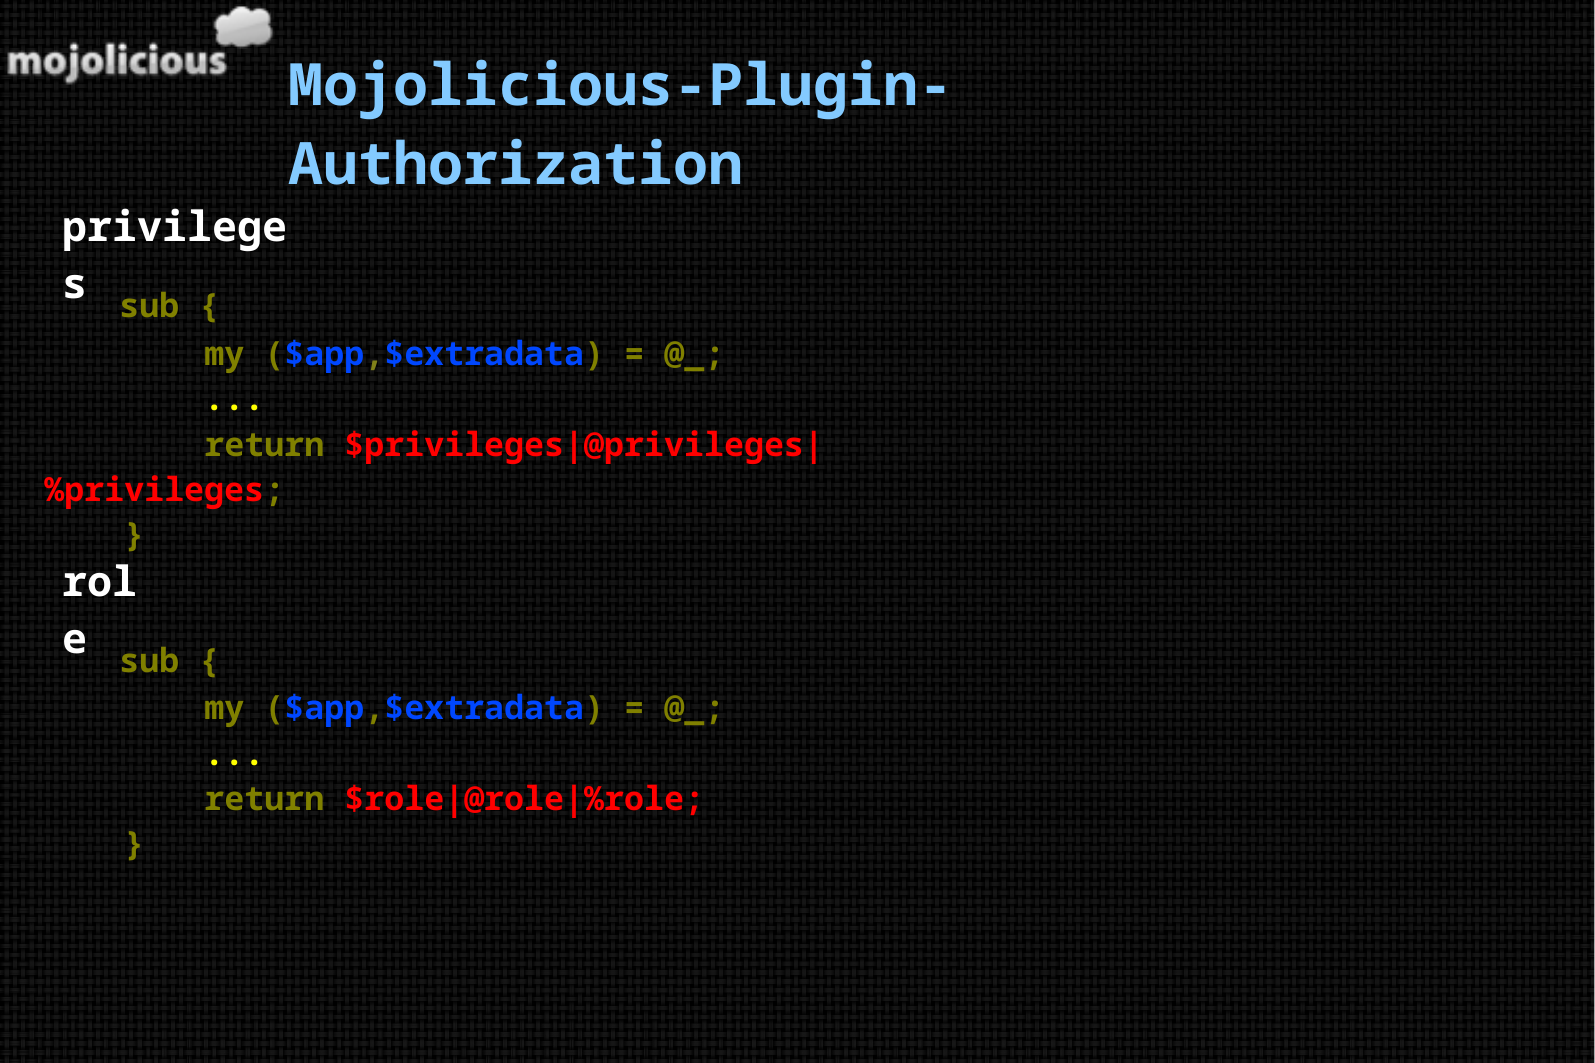

Mojolicious-Plugin-Authorization
privileges
 sub {
 my ($app,$extradata) = @_;
 ...
 return $privileges|@privileges|%privileges;
 }
role
 sub {
 my ($app,$extradata) = @_;
 ...
 return $role|@role|%role;
 }